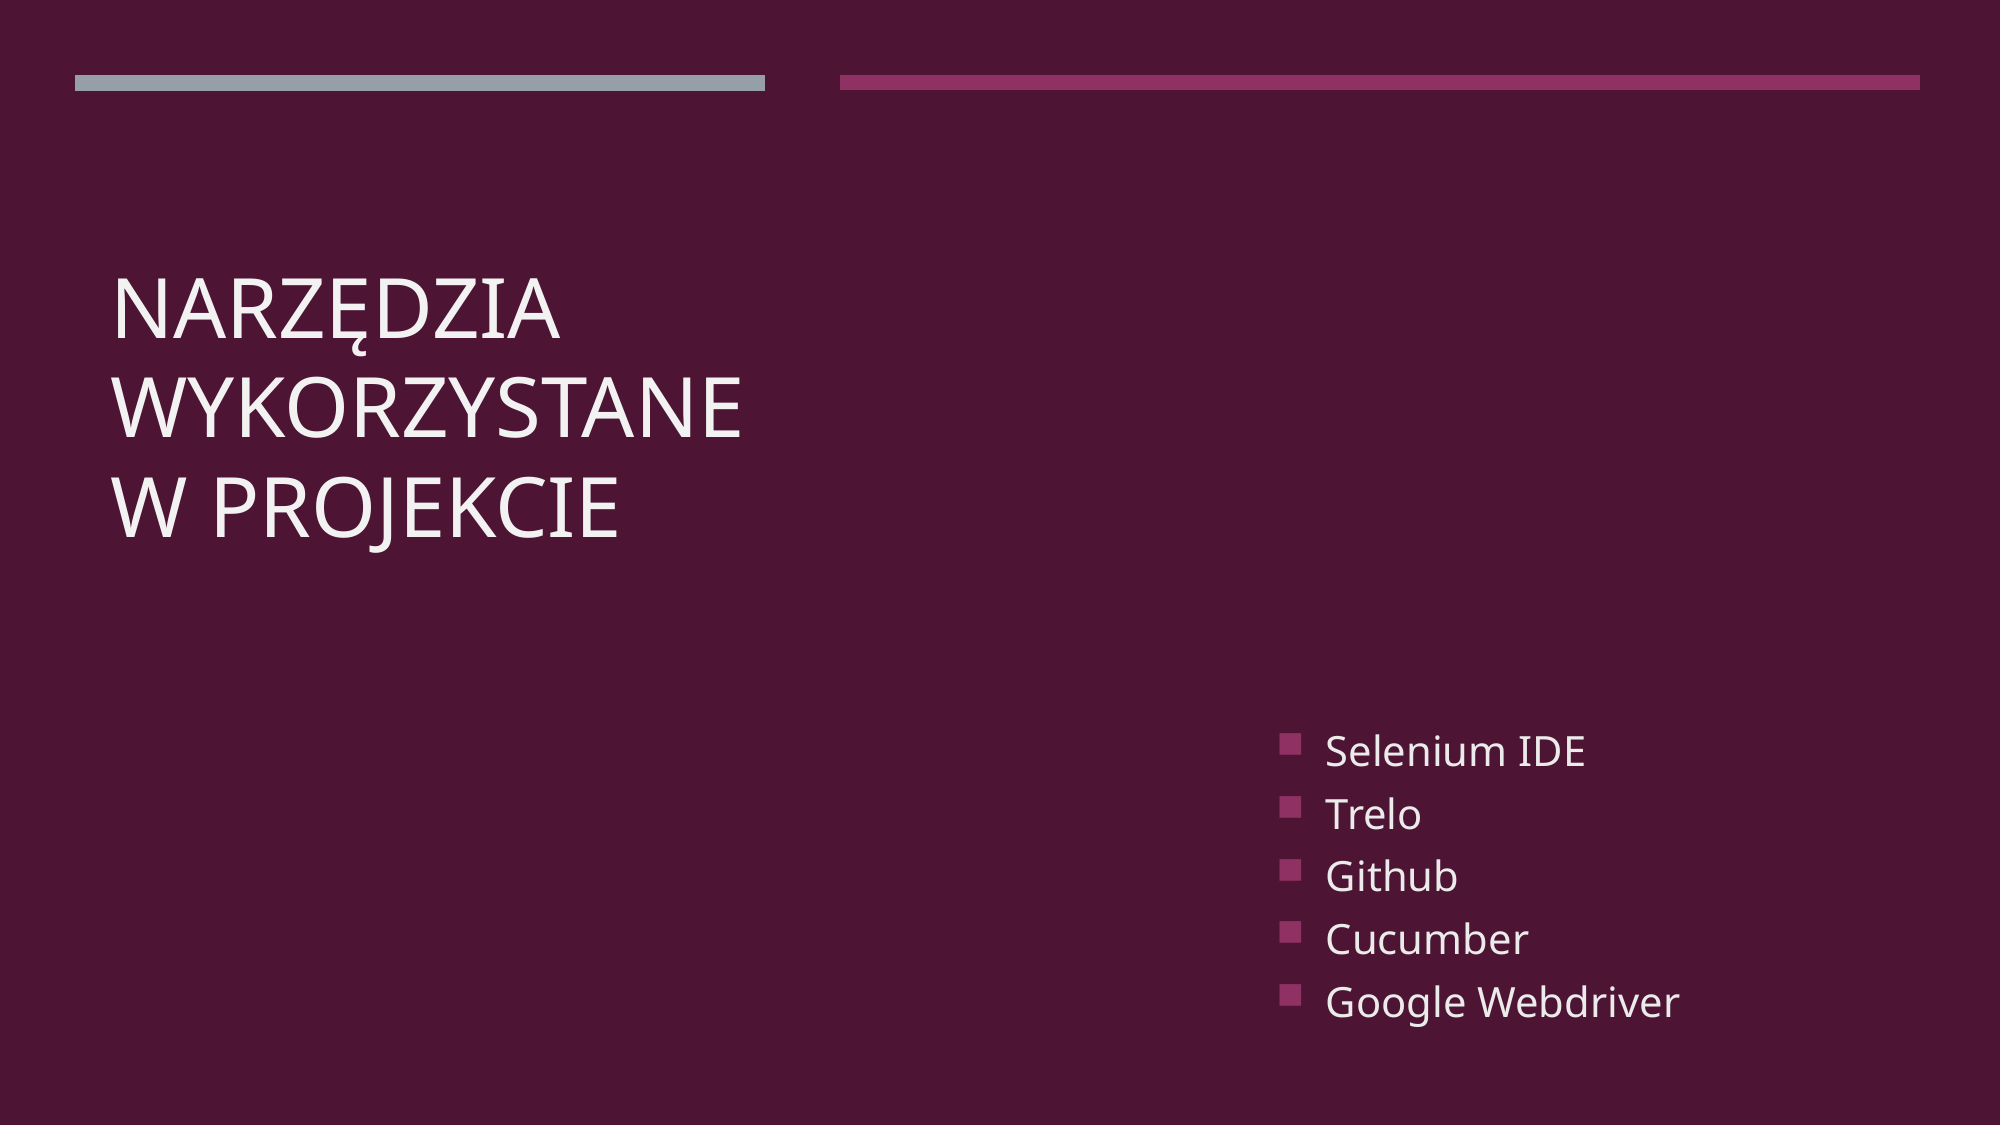

# Narzędzia wykorzystane w projekcie
Selenium IDE
Trelo
Github
Cucumber
Google Webdriver